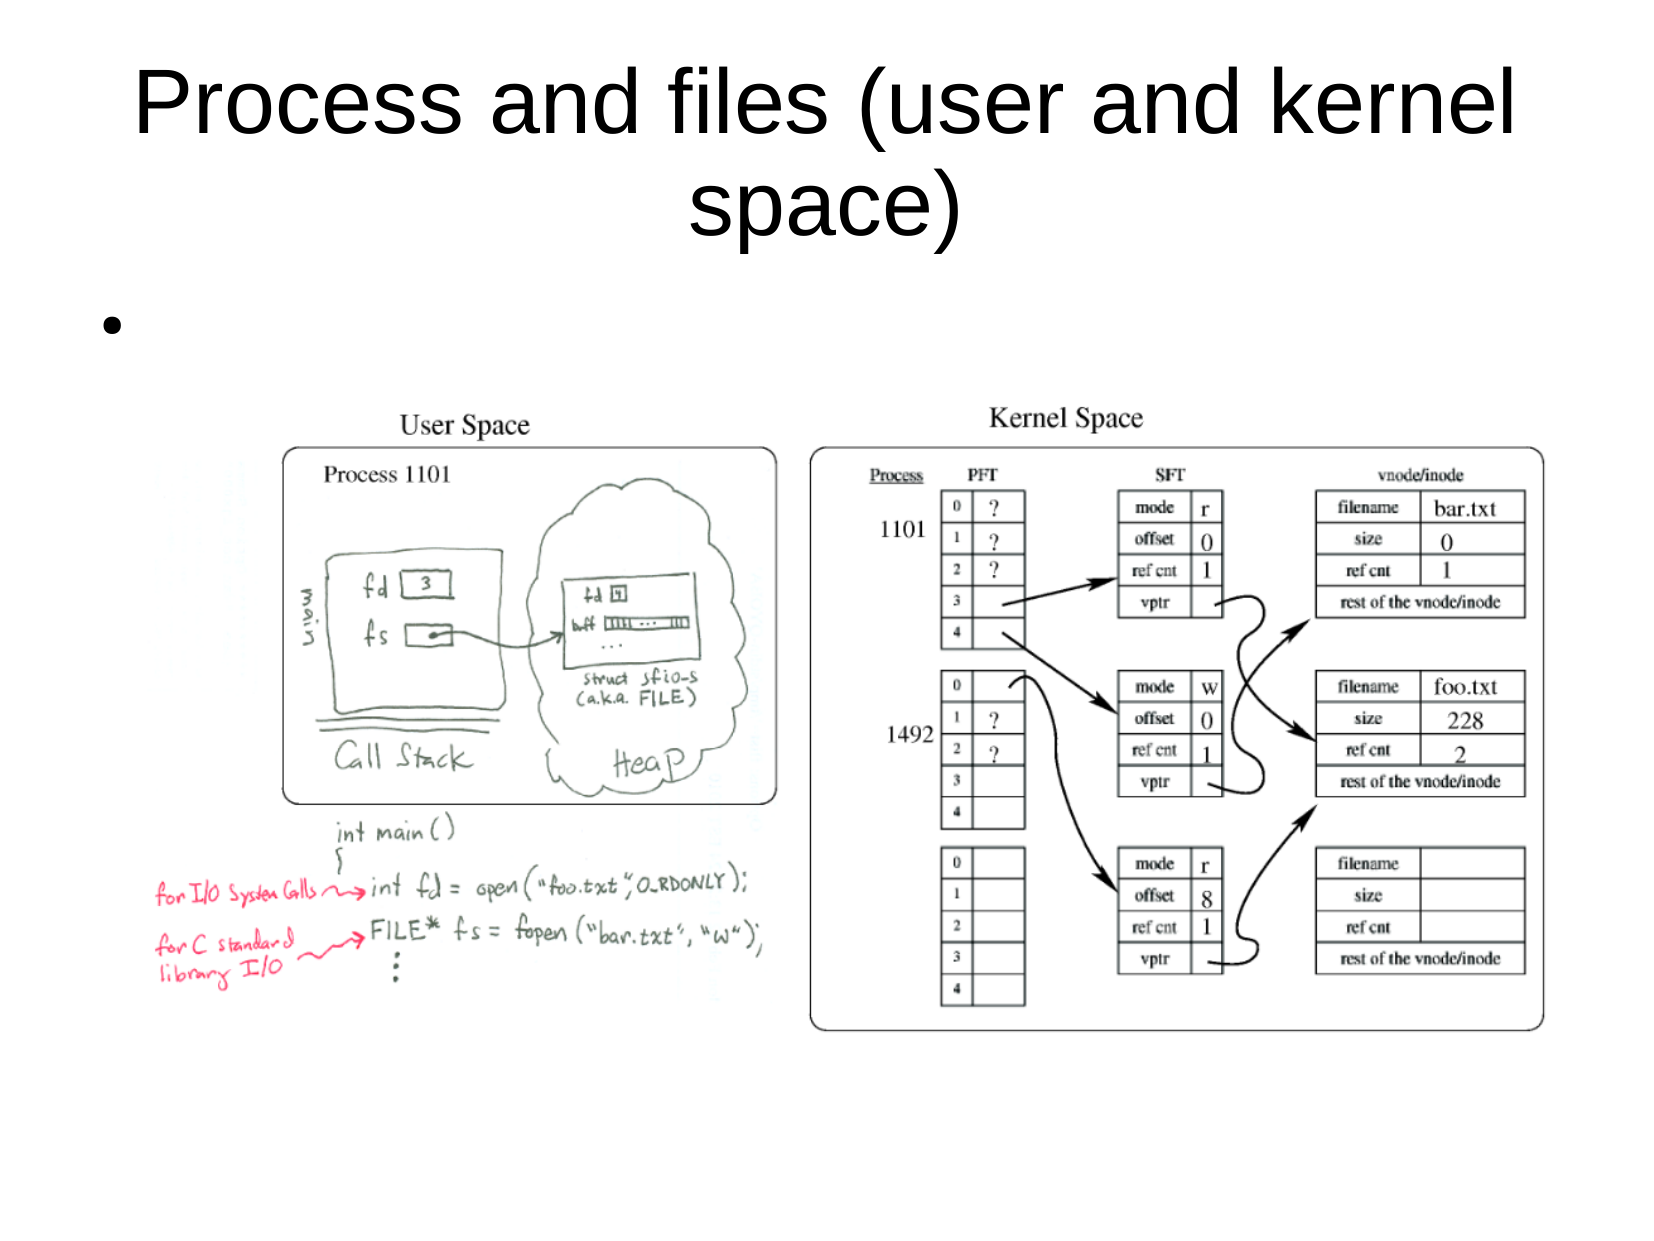

# Process and files (user and kernel space)